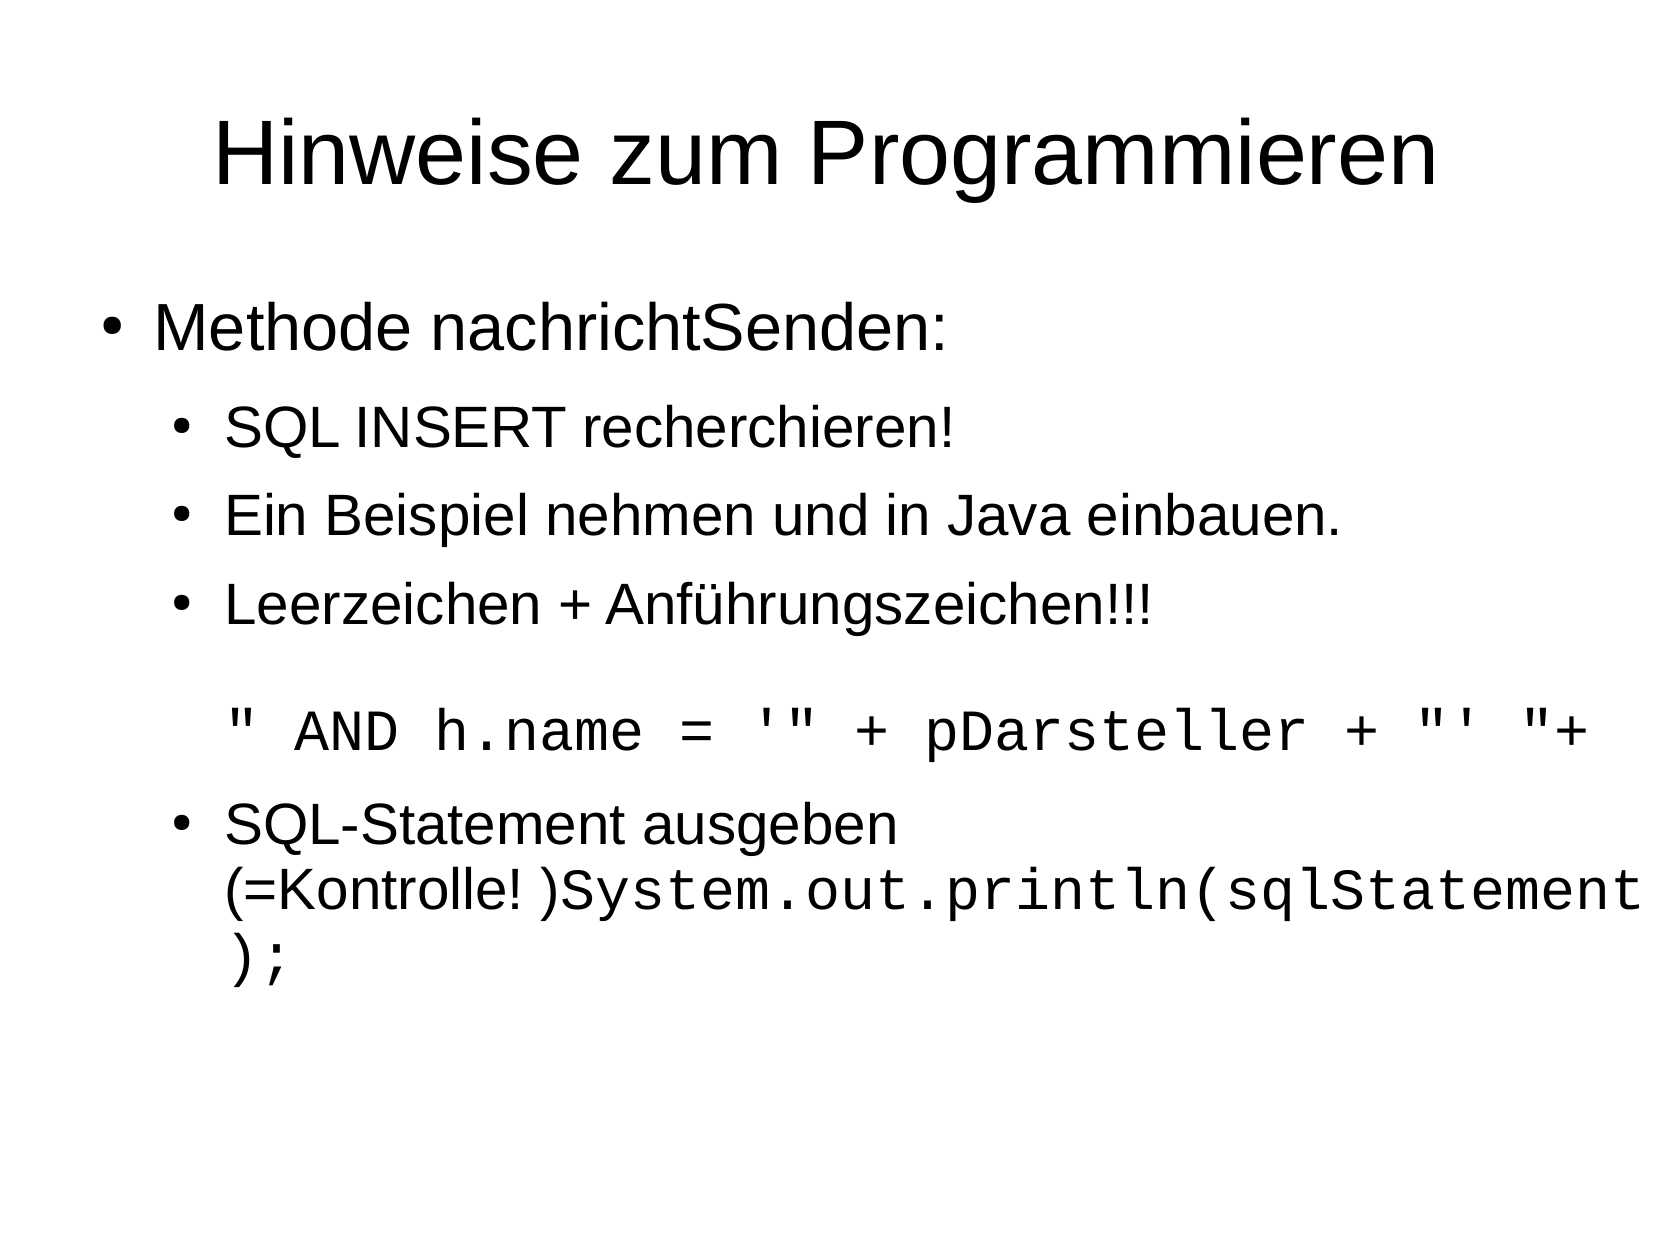

# Hinweise zum Programmieren
Methode nachrichtSenden:
SQL INSERT recherchieren!
Ein Beispiel nehmen und in Java einbauen.
Leerzeichen + Anführungszeichen!!!
" AND h.name = '" + pDarsteller + "' "+
SQL-Statement ausgeben (=Kontrolle! )System.out.println(sqlStatement);